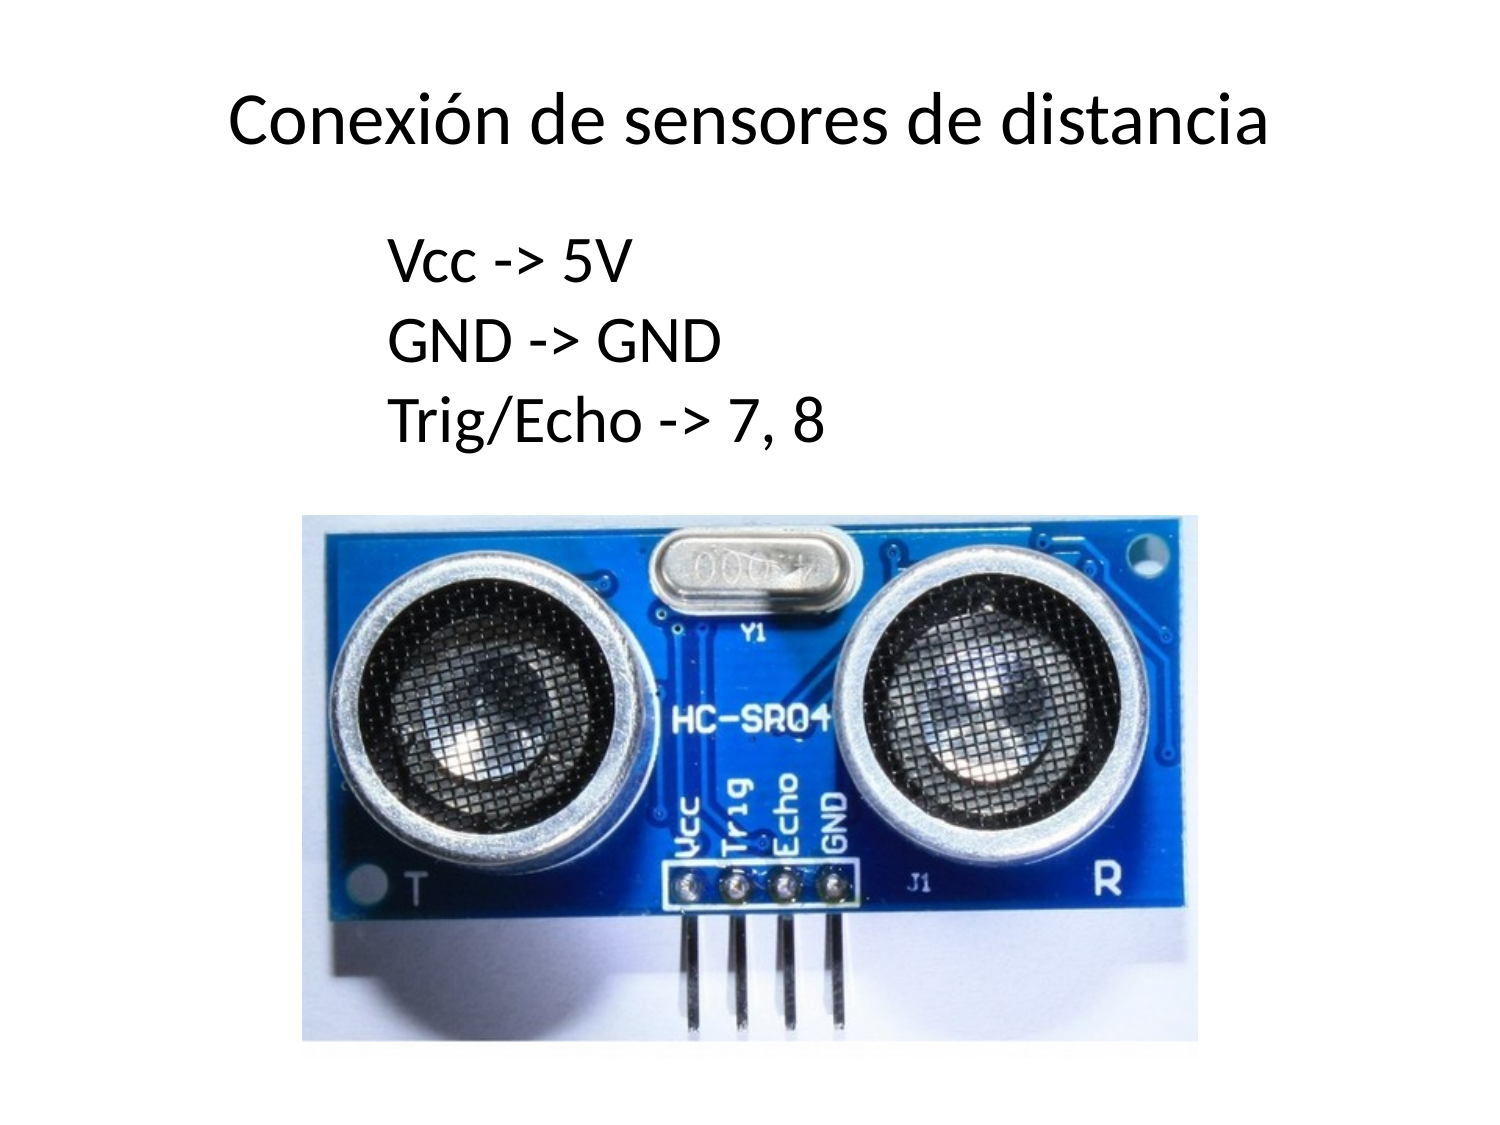

# Conexión de sensores de distancia
Vcc -> 5V
GND -> GND
Trig/Echo -> 7, 8